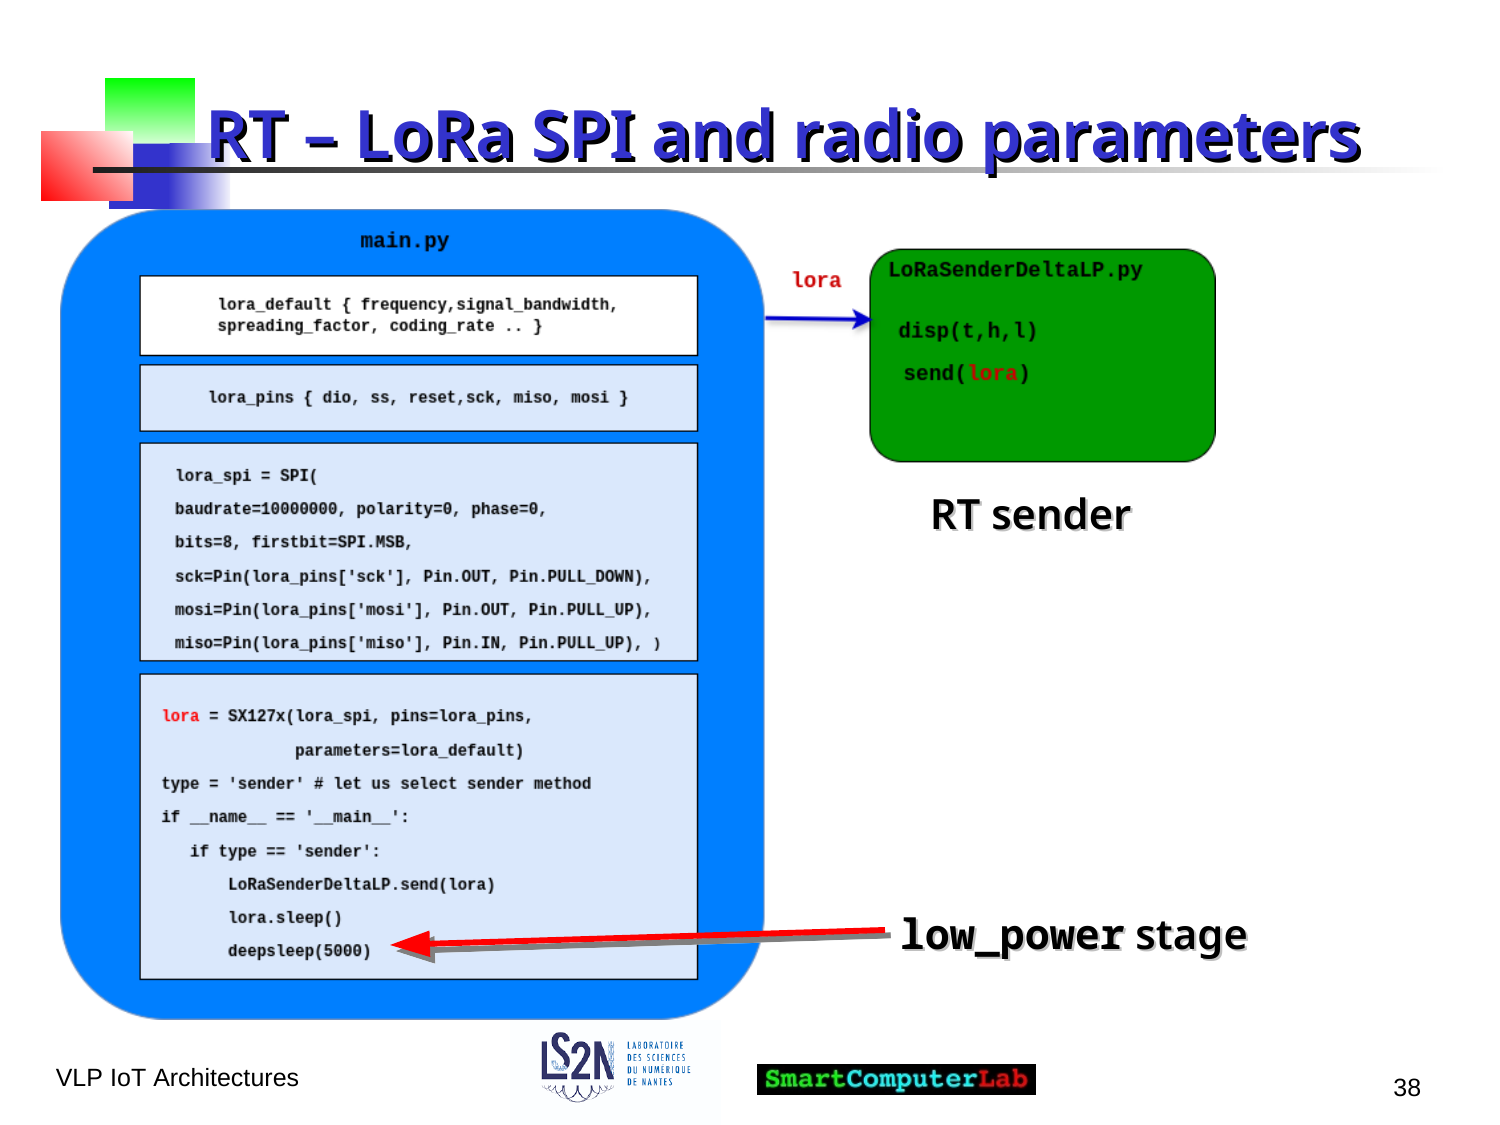

# RT – LoRa SPI and radio parameters
RT sender
low_power stage
38